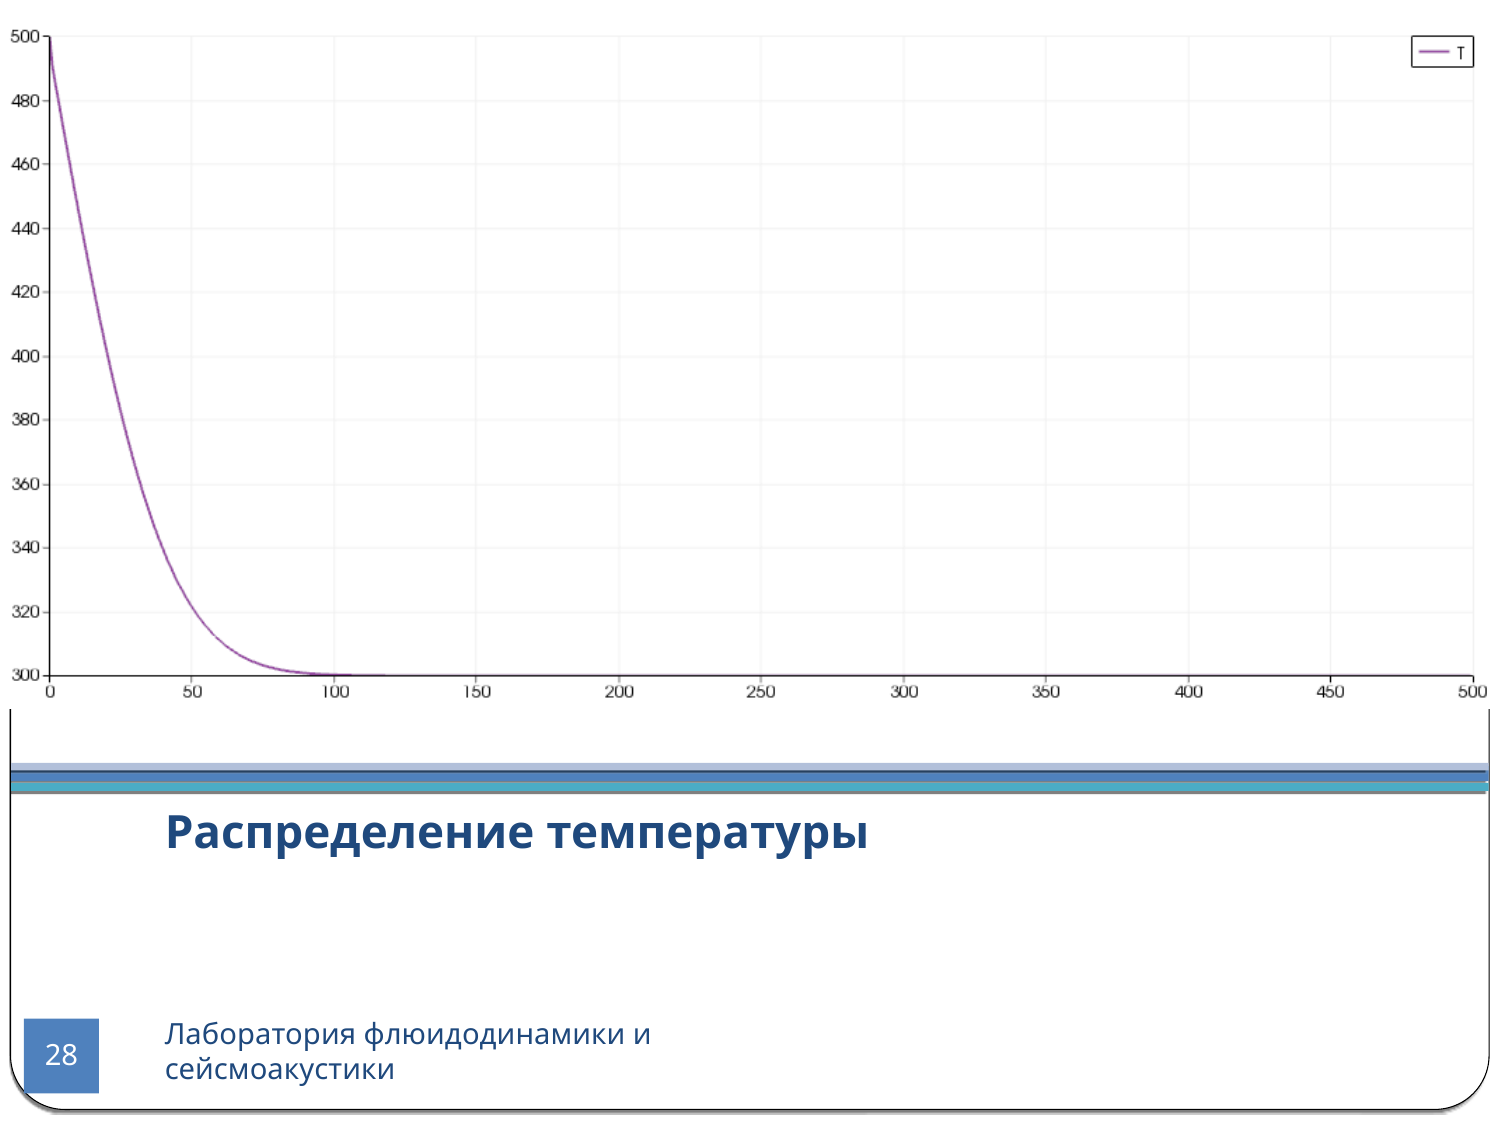

# Распределение температуры
Лаборатория флюидодинамики и сейсмоакустики